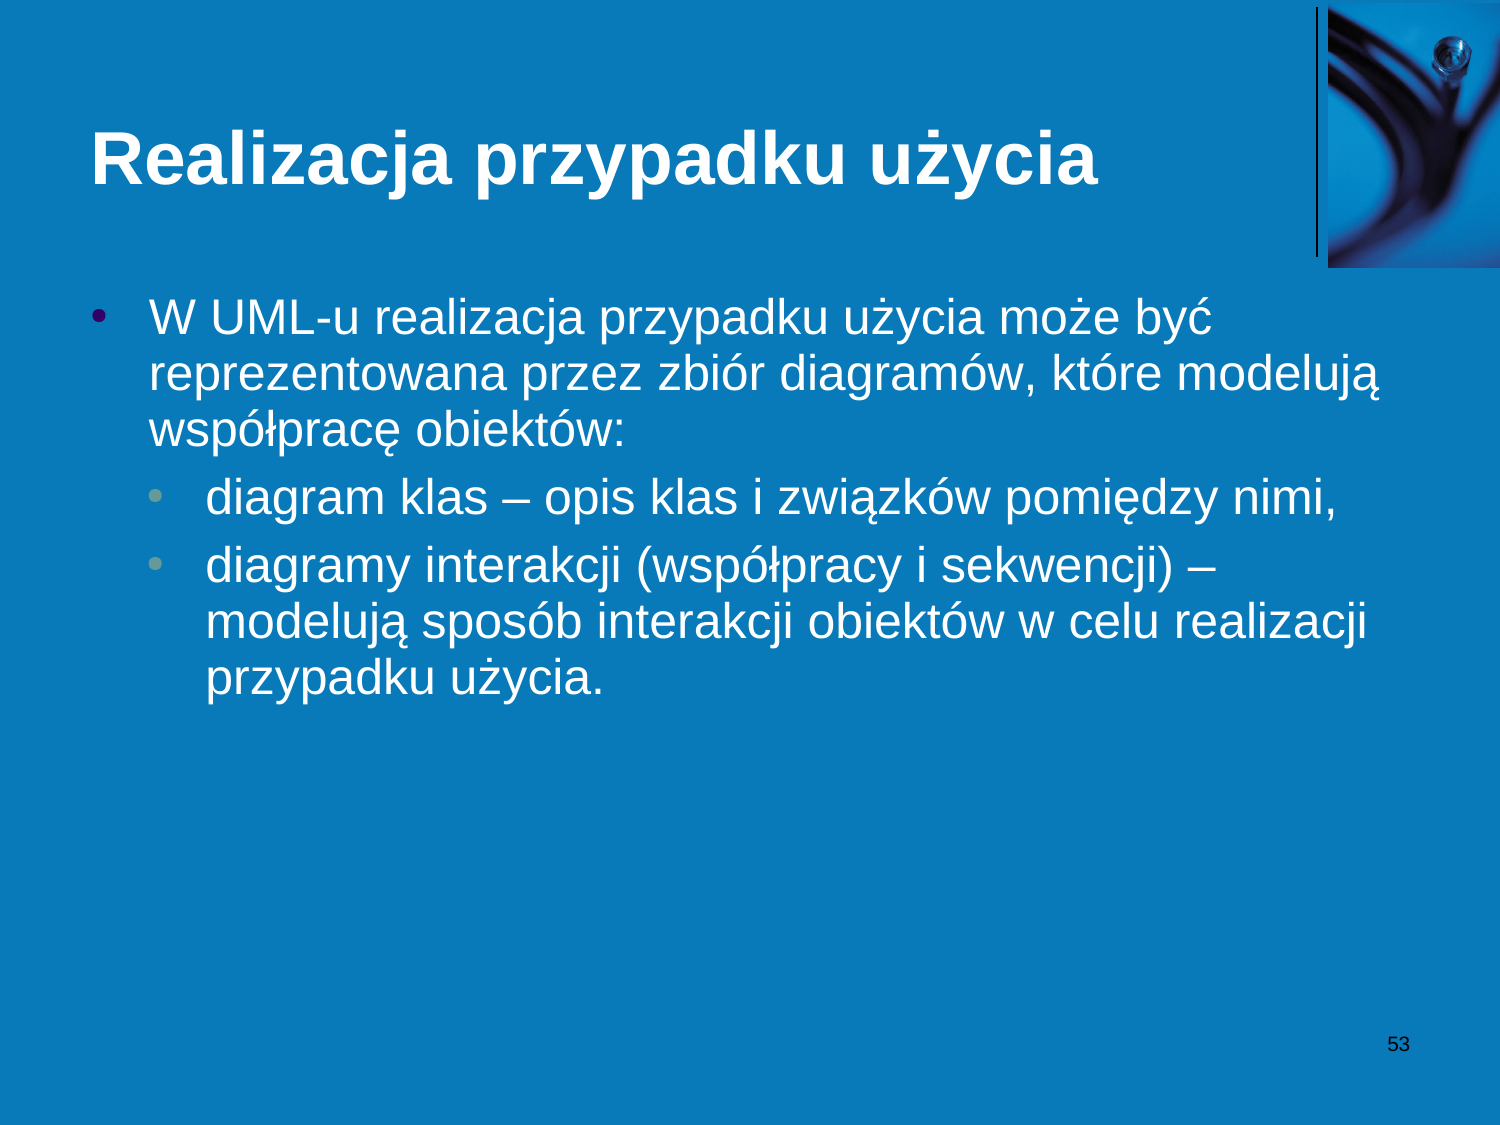

# Realizacja przypadku użycia
W UML-u realizacja przypadku użycia może być reprezentowana przez zbiór diagramów, które modelują współpracę obiektów:
diagram klas – opis klas i związków pomiędzy nimi,
diagramy interakcji (współpracy i sekwencji) – modelują sposób interakcji obiektów w celu realizacji przypadku użycia.
53